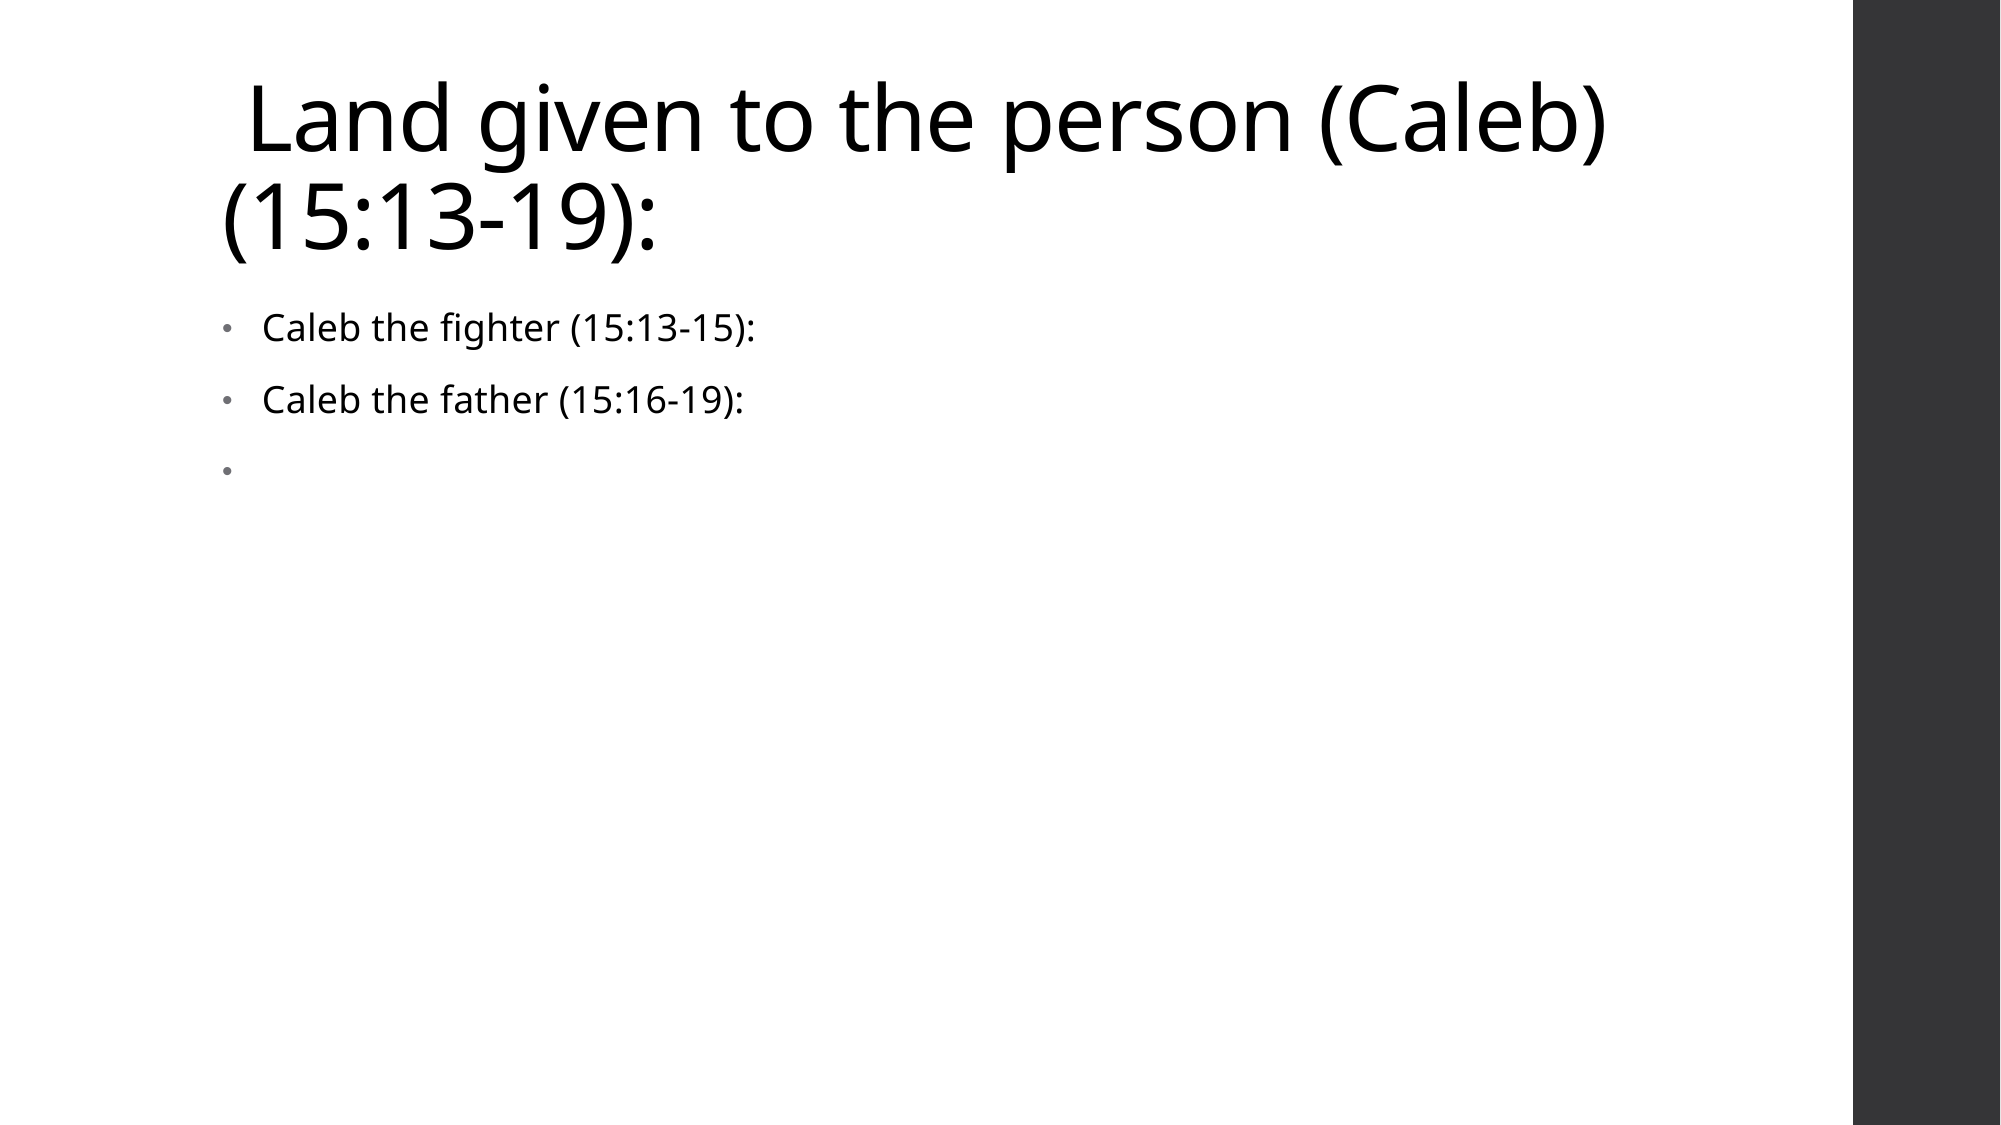

# Land given to the person (Caleb) (15:13-19):
 Caleb the fighter (15:13-15):
 Caleb the father (15:16-19):